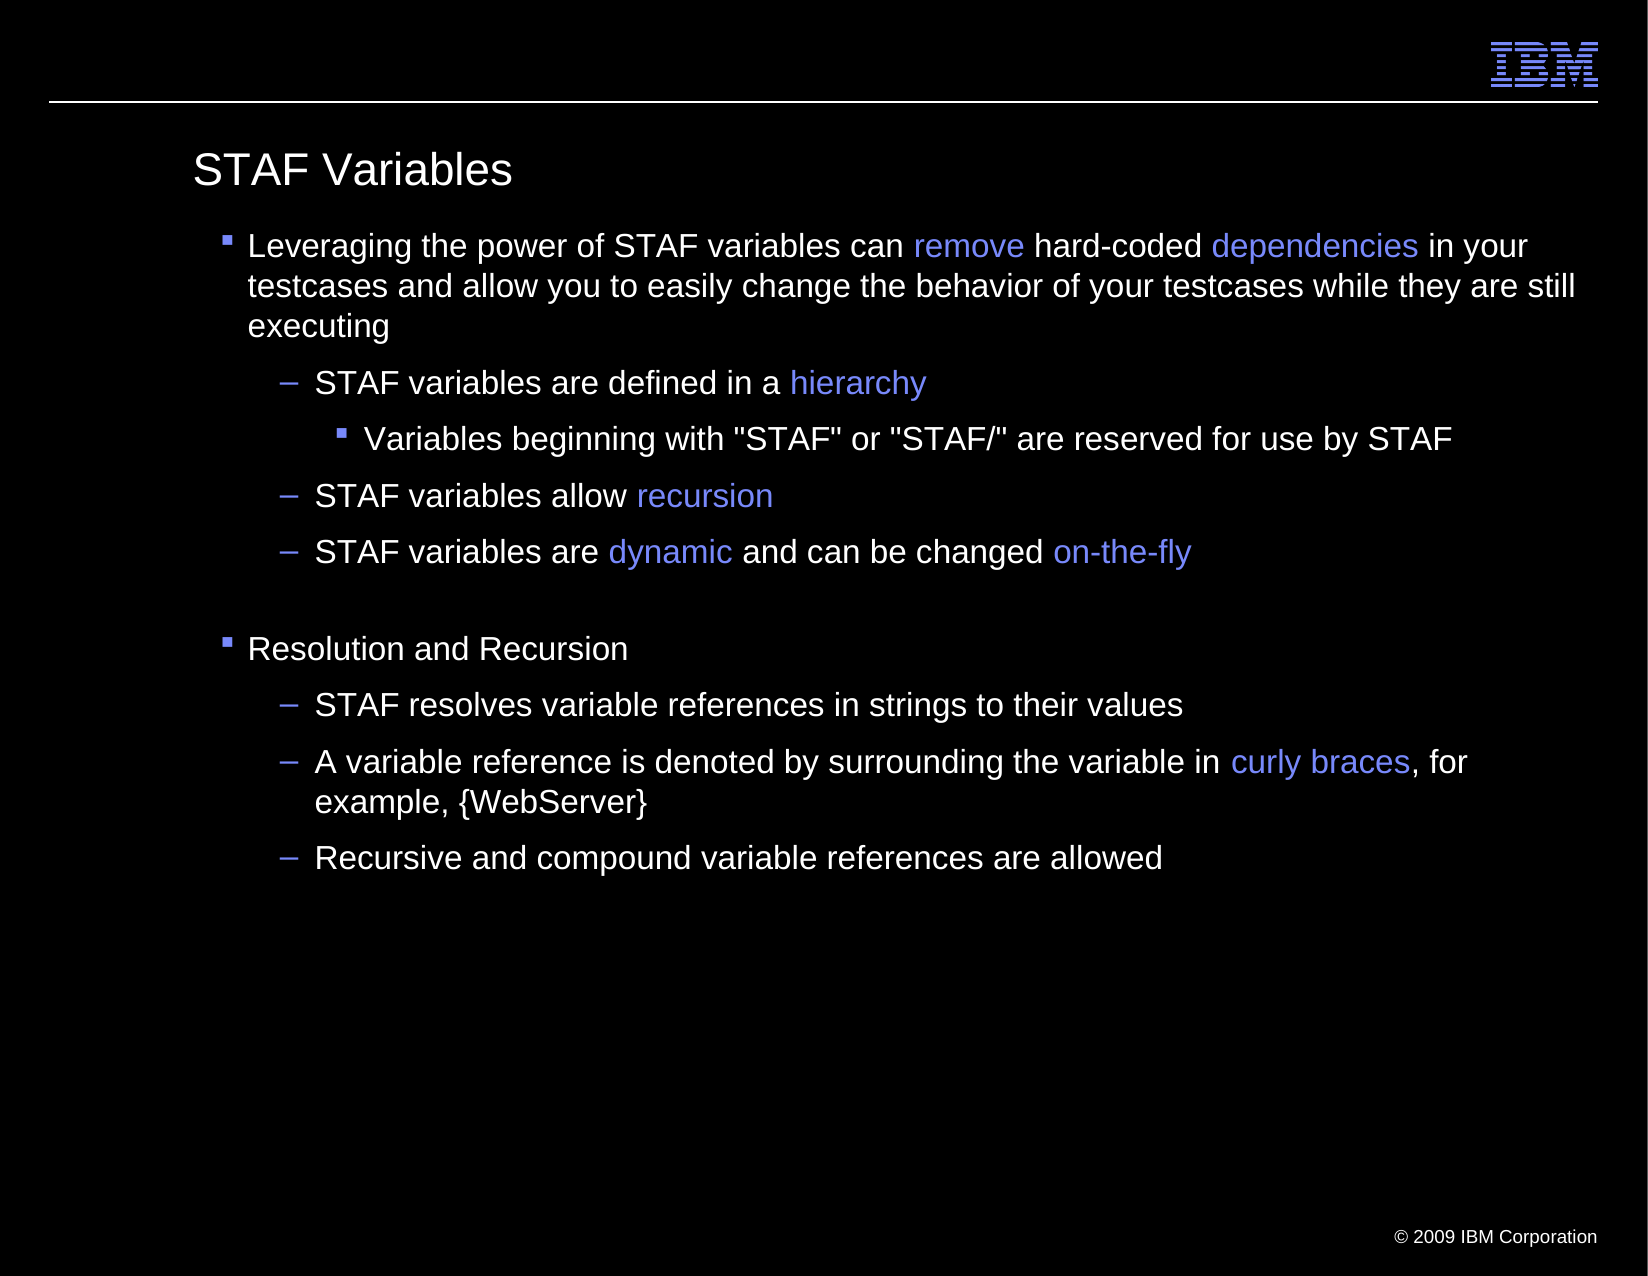

# STAF Variables
Leveraging the power of STAF variables can remove hard-coded dependencies in your testcases and allow you to easily change the behavior of your testcases while they are still executing
STAF variables are defined in a hierarchy
Variables beginning with "STAF" or "STAF/" are reserved for use by STAF
STAF variables allow recursion
STAF variables are dynamic and can be changed on-the-fly
Resolution and Recursion
STAF resolves variable references in strings to their values
A variable reference is denoted by surrounding the variable in curly braces, for example, {WebServer}
Recursive and compound variable references are allowed